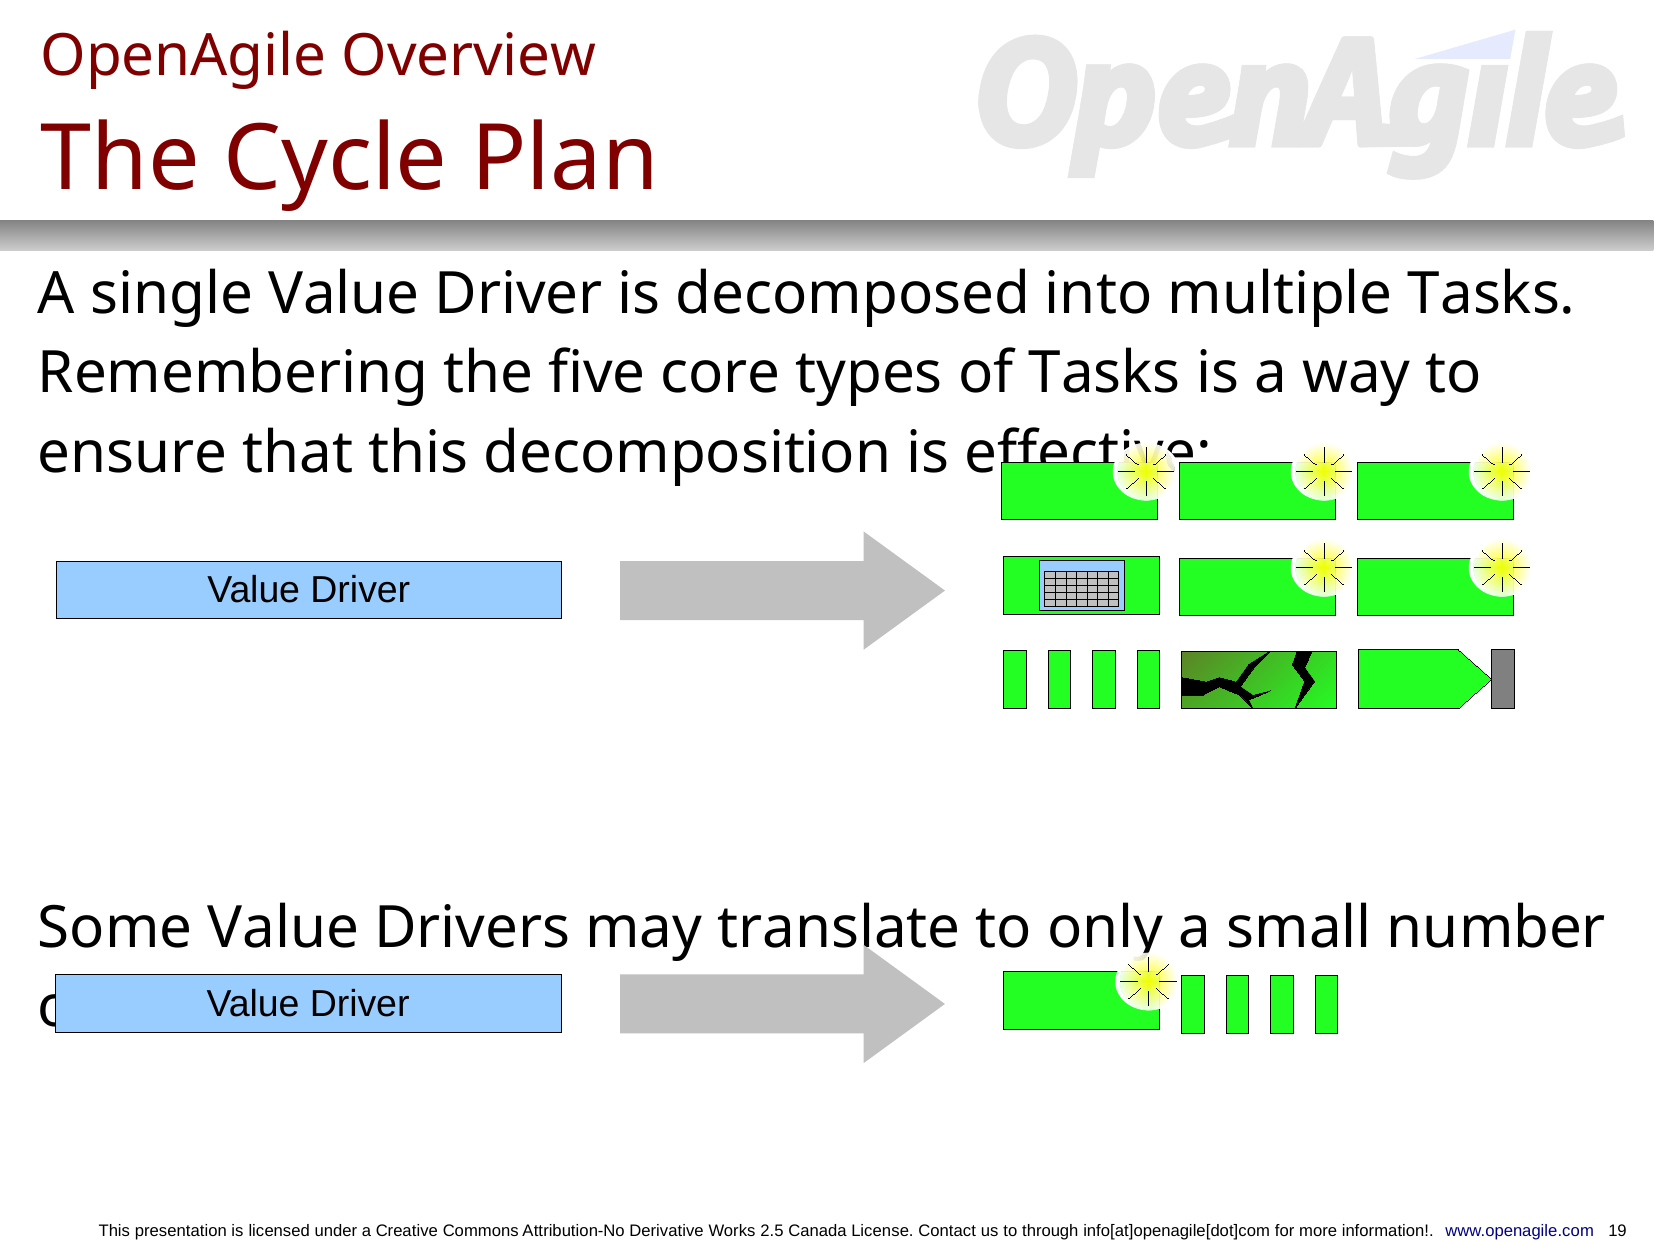

# OpenAgile Overview The Cycle Plan
A single Value Driver is decomposed into multiple Tasks. Remembering the five core types of Tasks is a way to ensure that this decomposition is effective:
Some Value Drivers may translate to only a small number of Tasks:
Value Driver
Value Driver